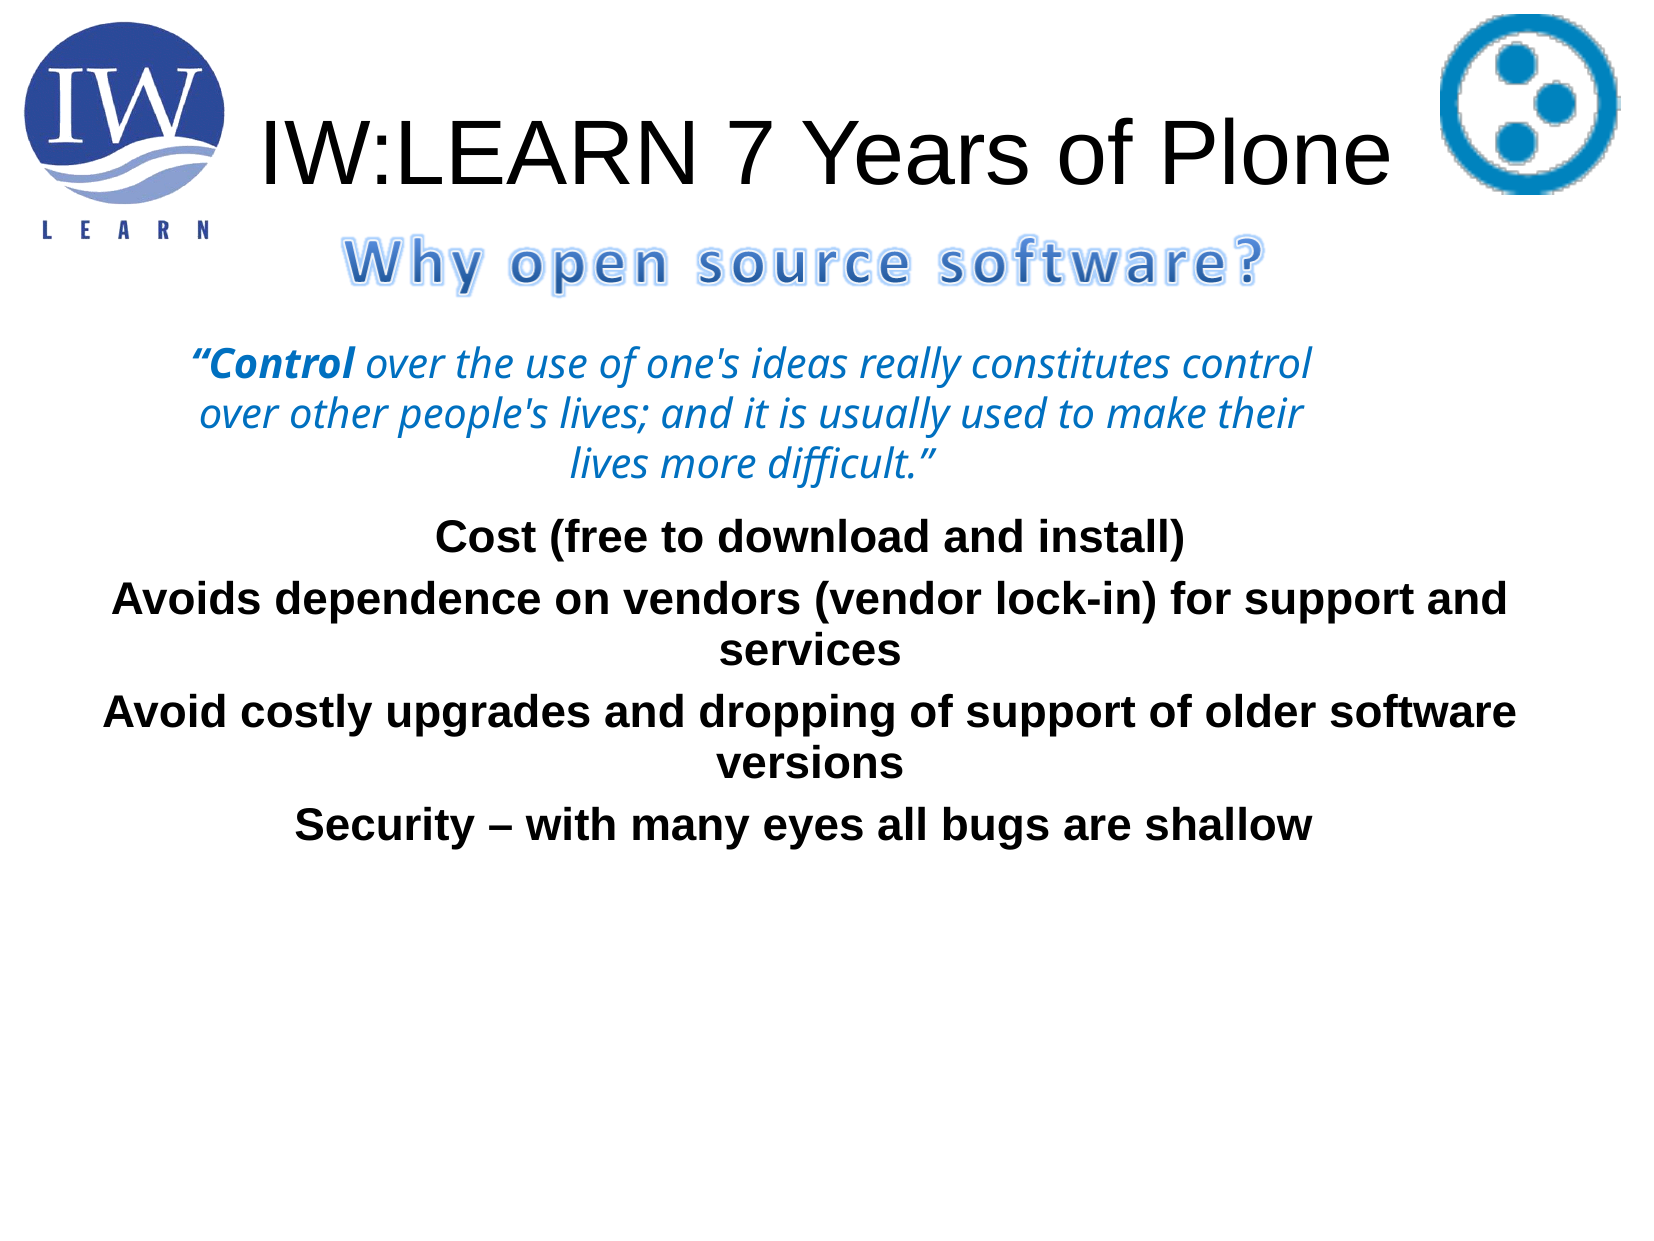

# IW:LEARN 7 Years of Plone
Cost (free to download and install)
Avoids dependence on vendors (vendor lock-in) for support and services
Avoid costly upgrades and dropping of support of older software versions
Security – with many eyes all bugs are shallow
“Control over the use of one's ideas really constitutes control over other people's lives; and it is usually used to make their lives more difficult.”